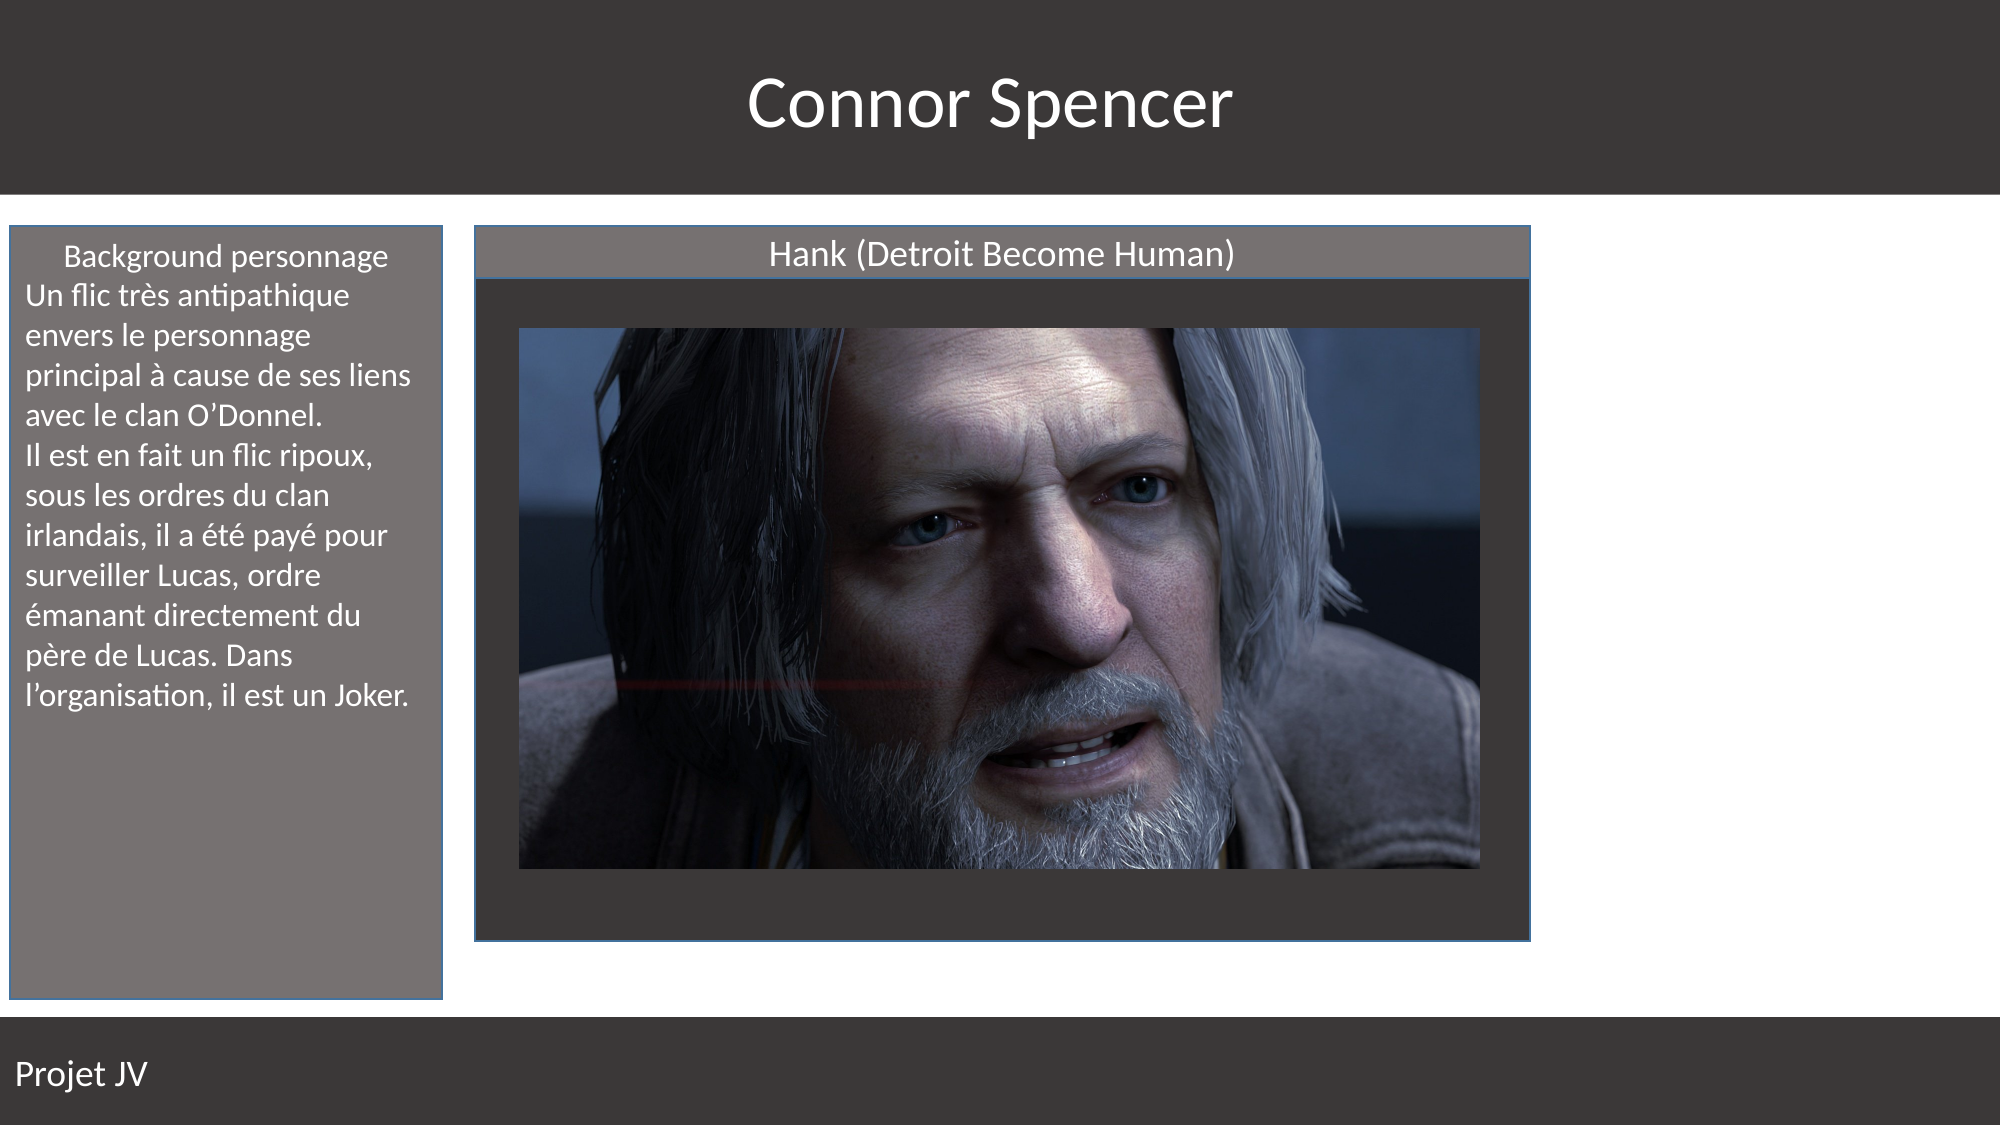

Connor Spencer
Background personnage
Un flic très antipathique envers le personnage principal à cause de ses liens avec le clan O’Donnel.
Il est en fait un flic ripoux, sous les ordres du clan irlandais, il a été payé pour surveiller Lucas, ordre émanant directement du père de Lucas. Dans l’organisation, il est un Joker.
Hank (Detroit Become Human)
Projet JV